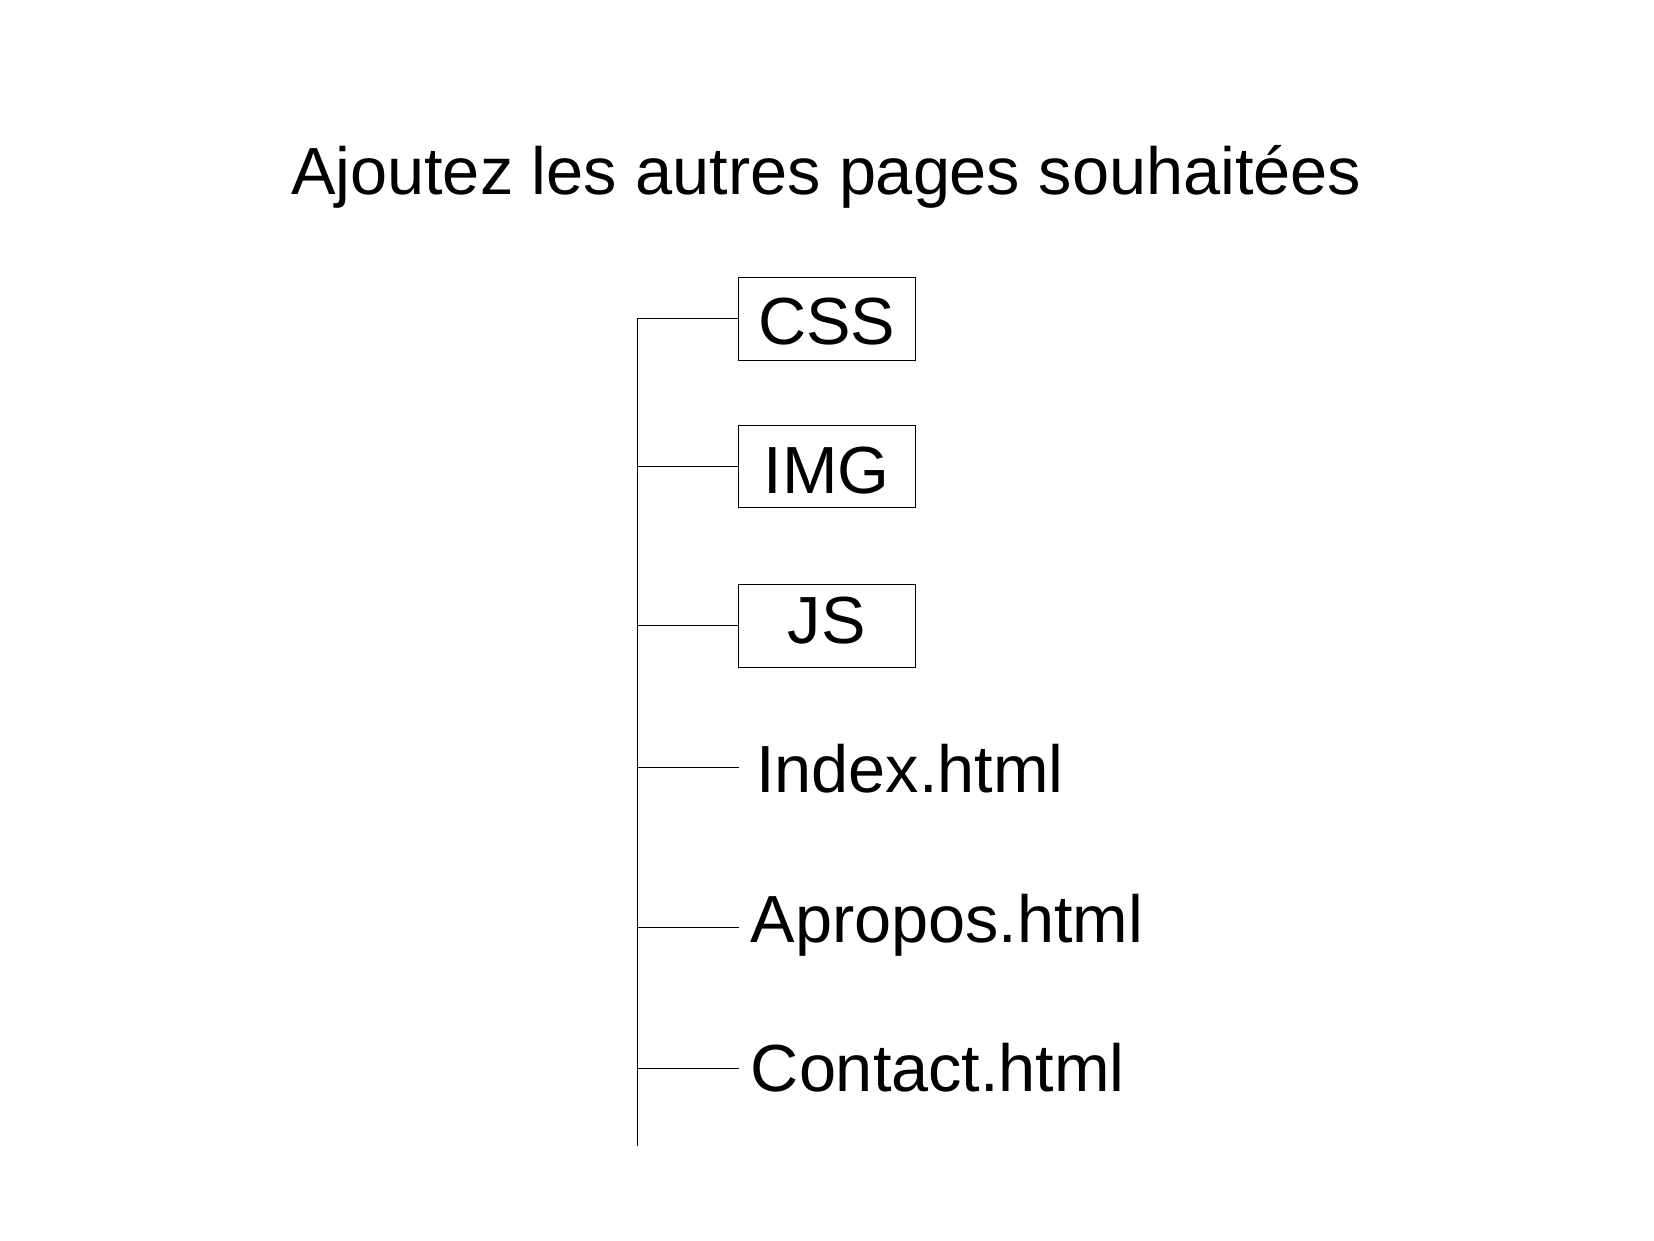

# Ajoutez les autres pages souhaitées
CSS
IMG
JS
 Index.html
 Apropos.html
 Contact.html